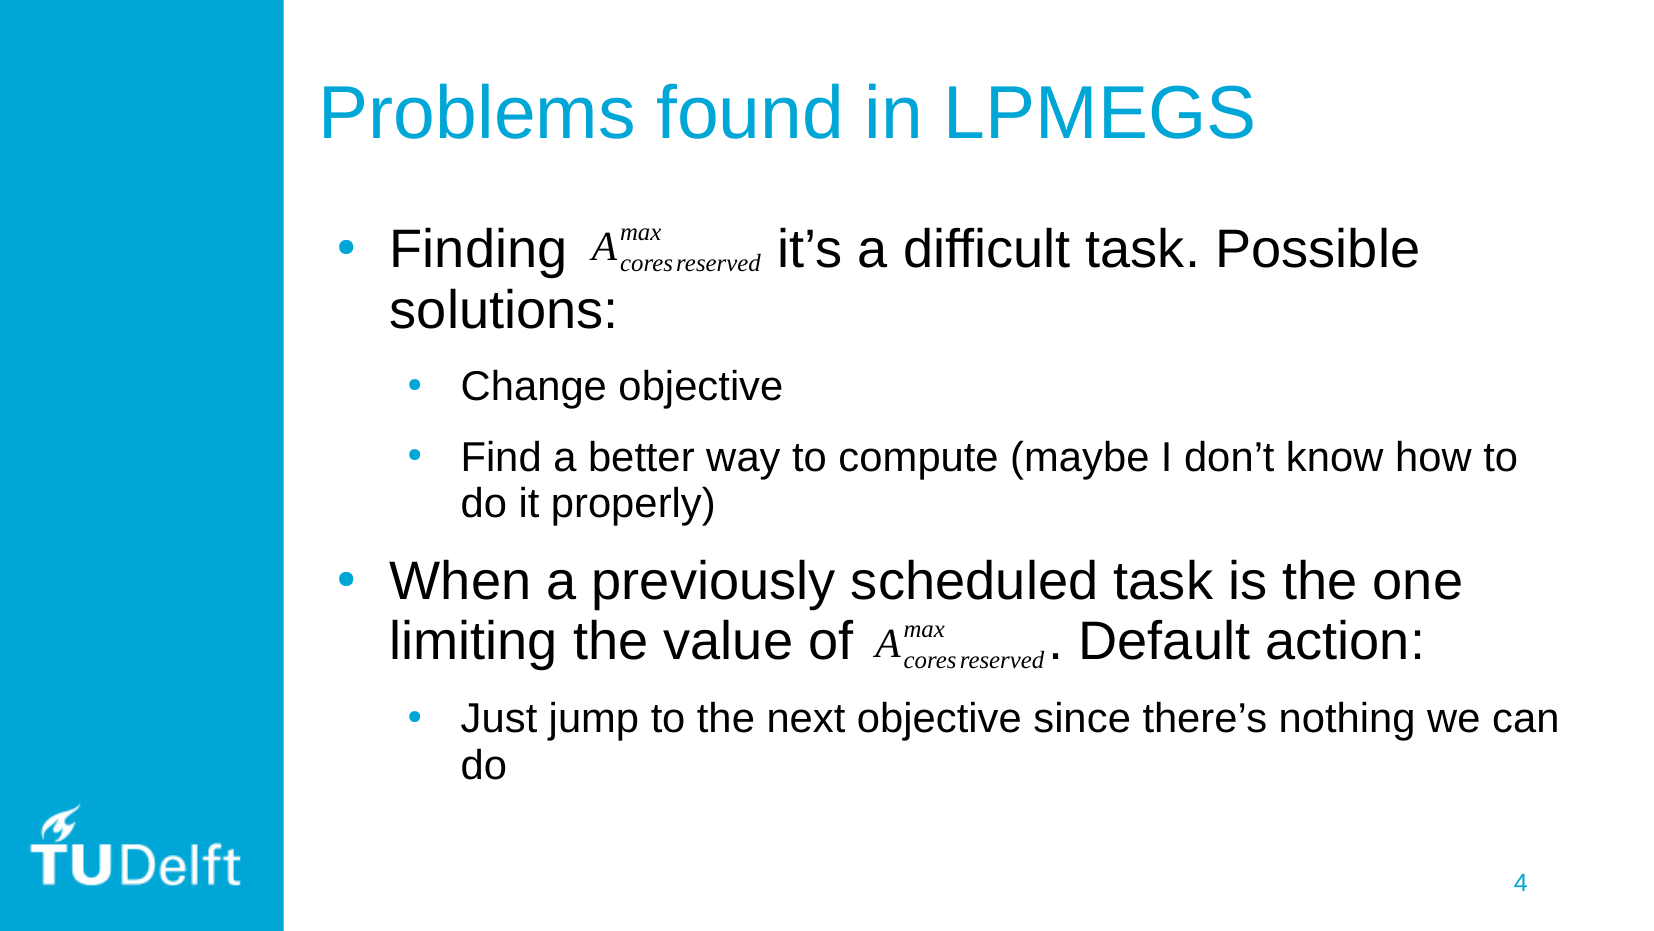

Problems found in LPMEGS
# Finding it’s a difficult task. Possible solutions:
Change objective
Find a better way to compute (maybe I don’t know how to do it properly)
When a previously scheduled task is the one limiting the value of . Default action:
Just jump to the next objective since there’s nothing we can do